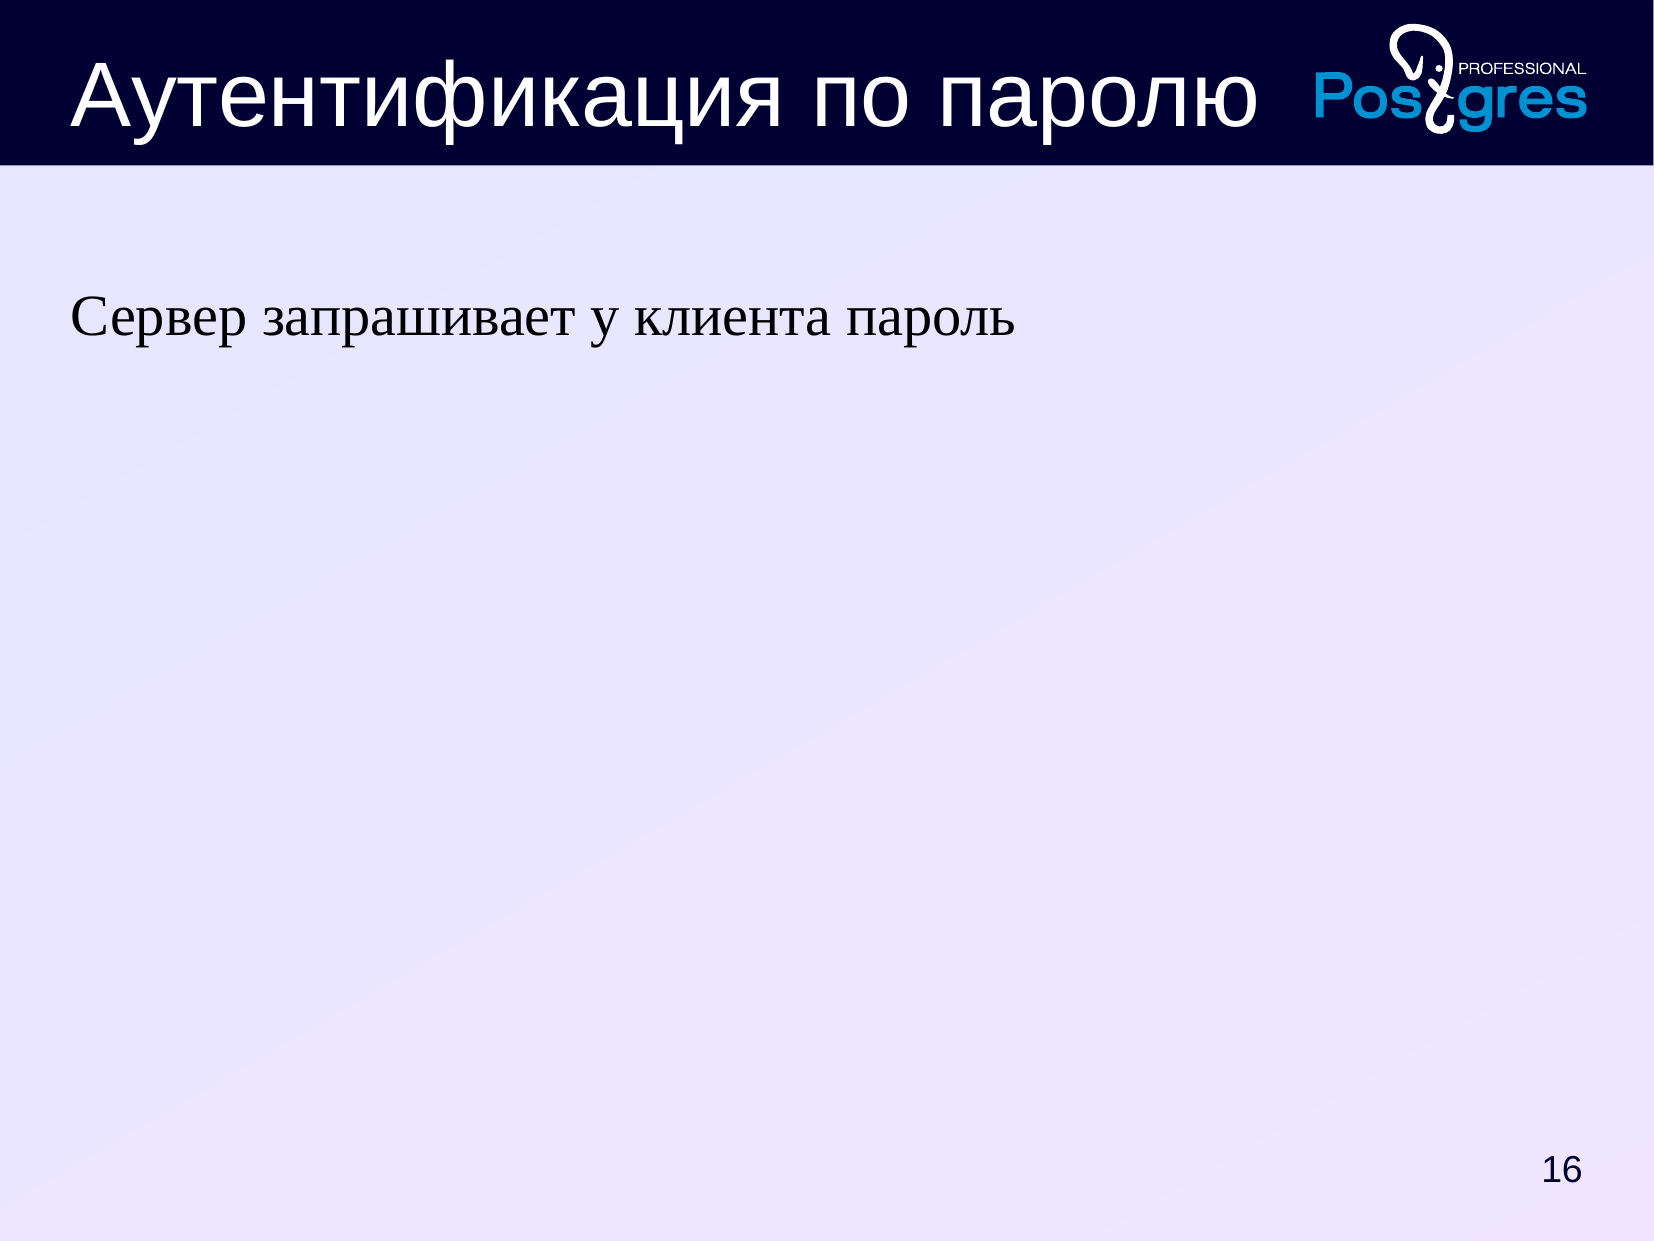

# Аутентификация по паролю
Сервер запрашивает у клиента пароль